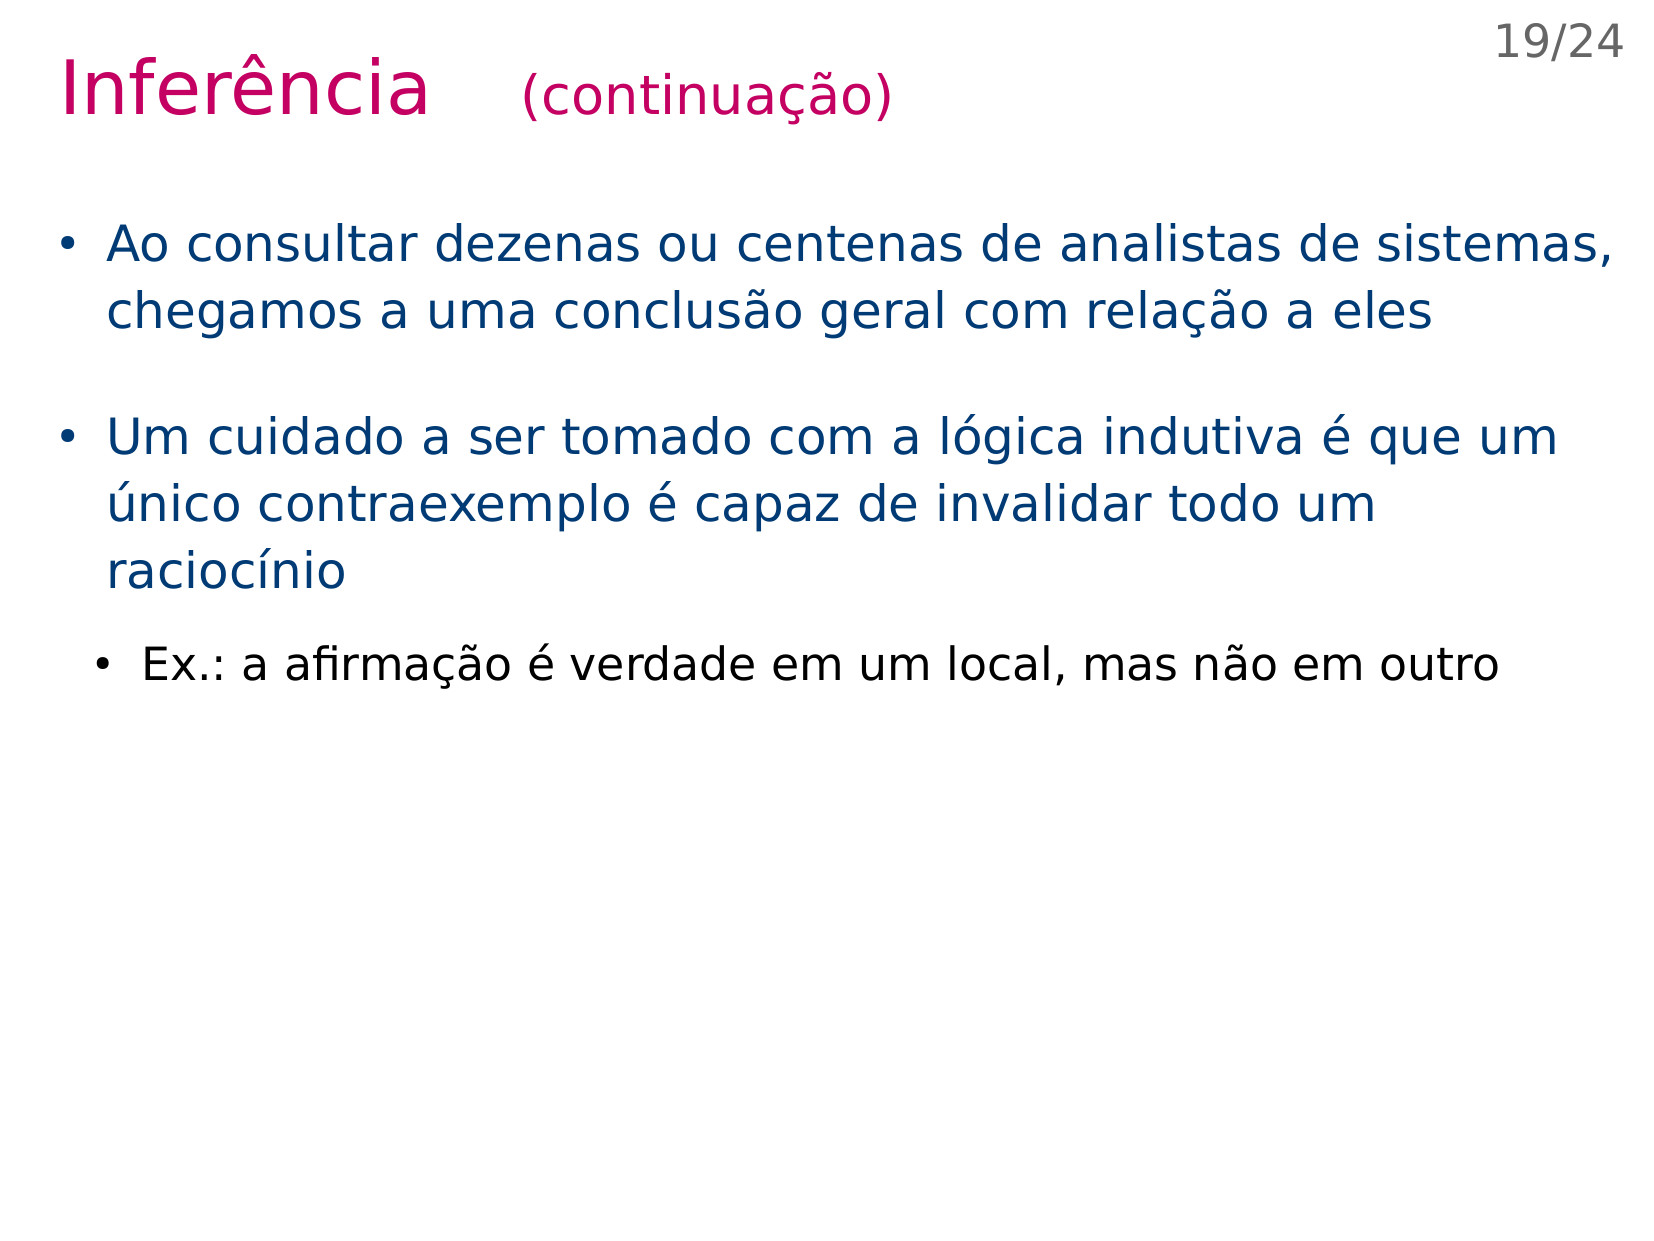

19
# Inferência (continuação)
Ao consultar dezenas ou centenas de analistas de sistemas, chegamos a uma conclusão geral com relação a eles
Um cuidado a ser tomado com a lógica indutiva é que um único contraexemplo é capaz de invalidar todo um raciocínio
Ex.: a afirmação é verdade em um local, mas não em outro